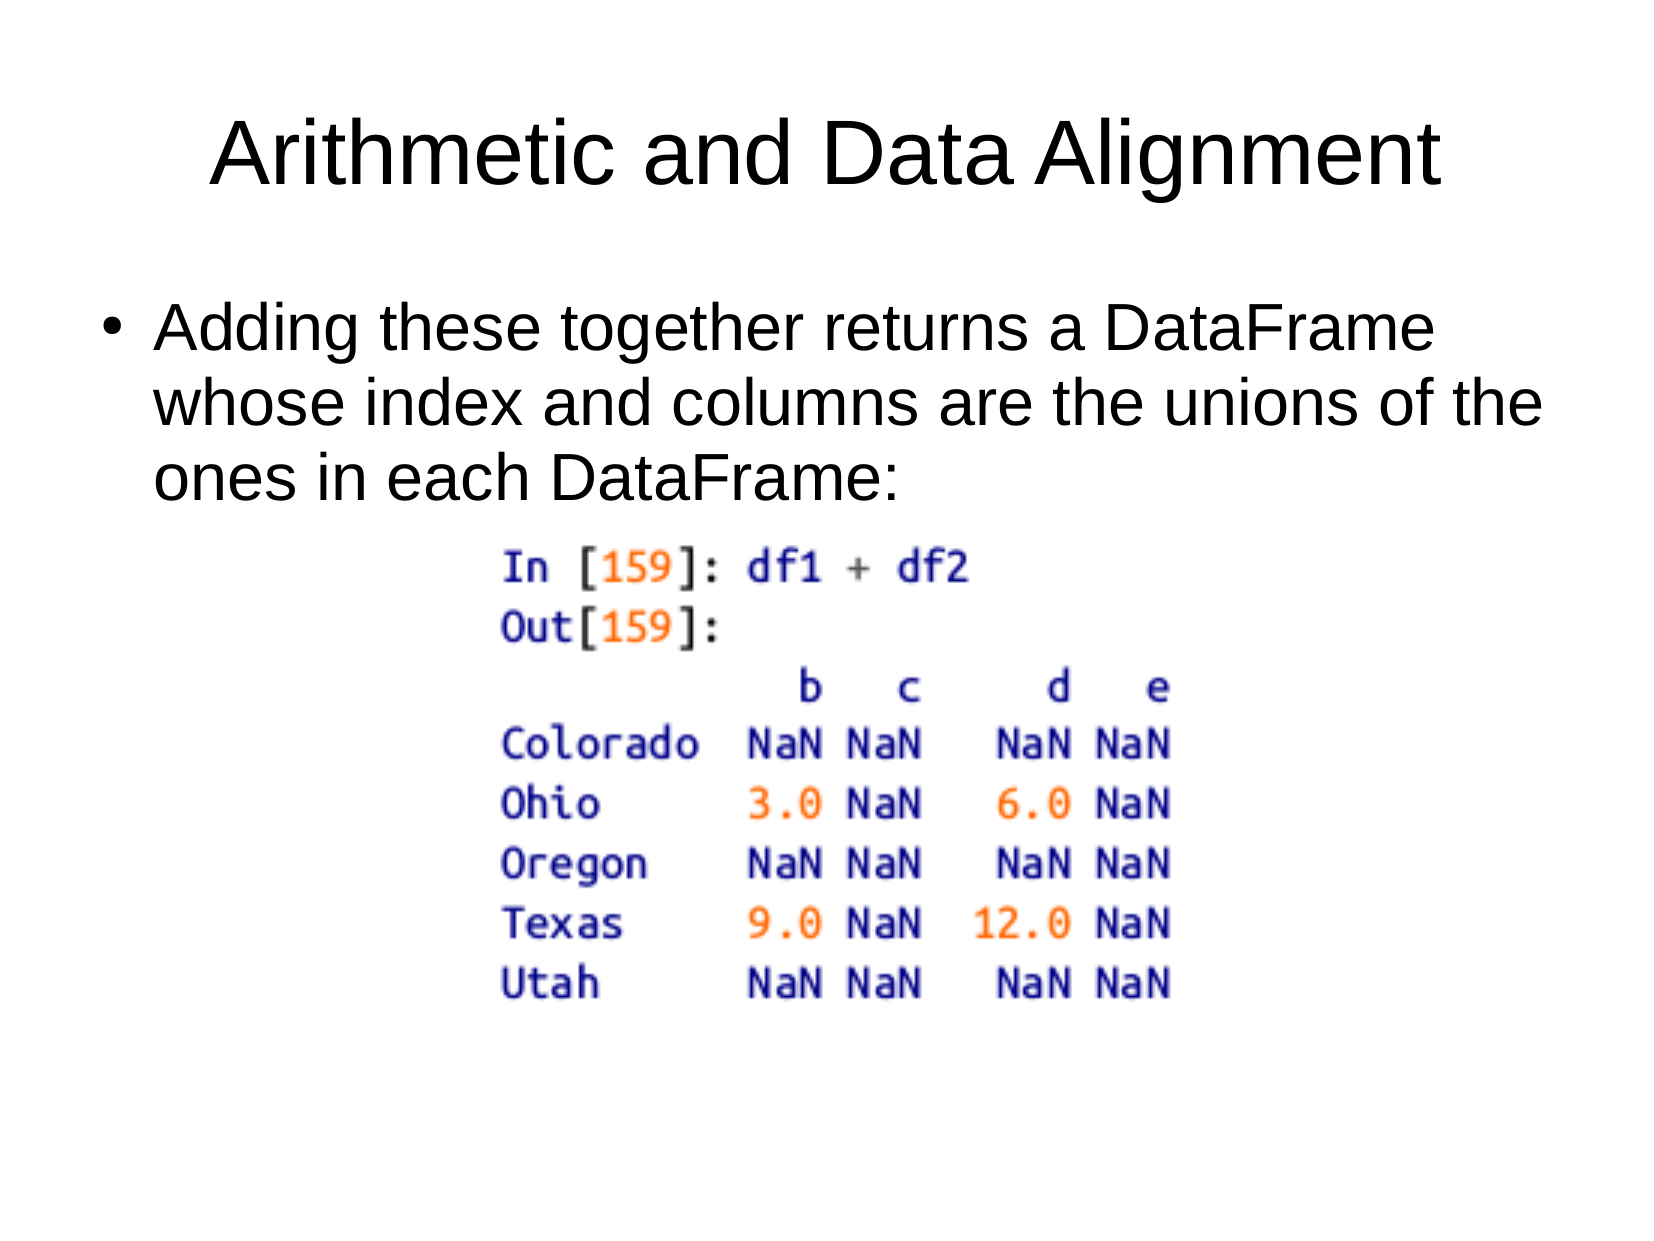

# Arithmetic and Data Alignment
Adding these together returns a DataFrame whose index and columns are the unions of the ones in each DataFrame: